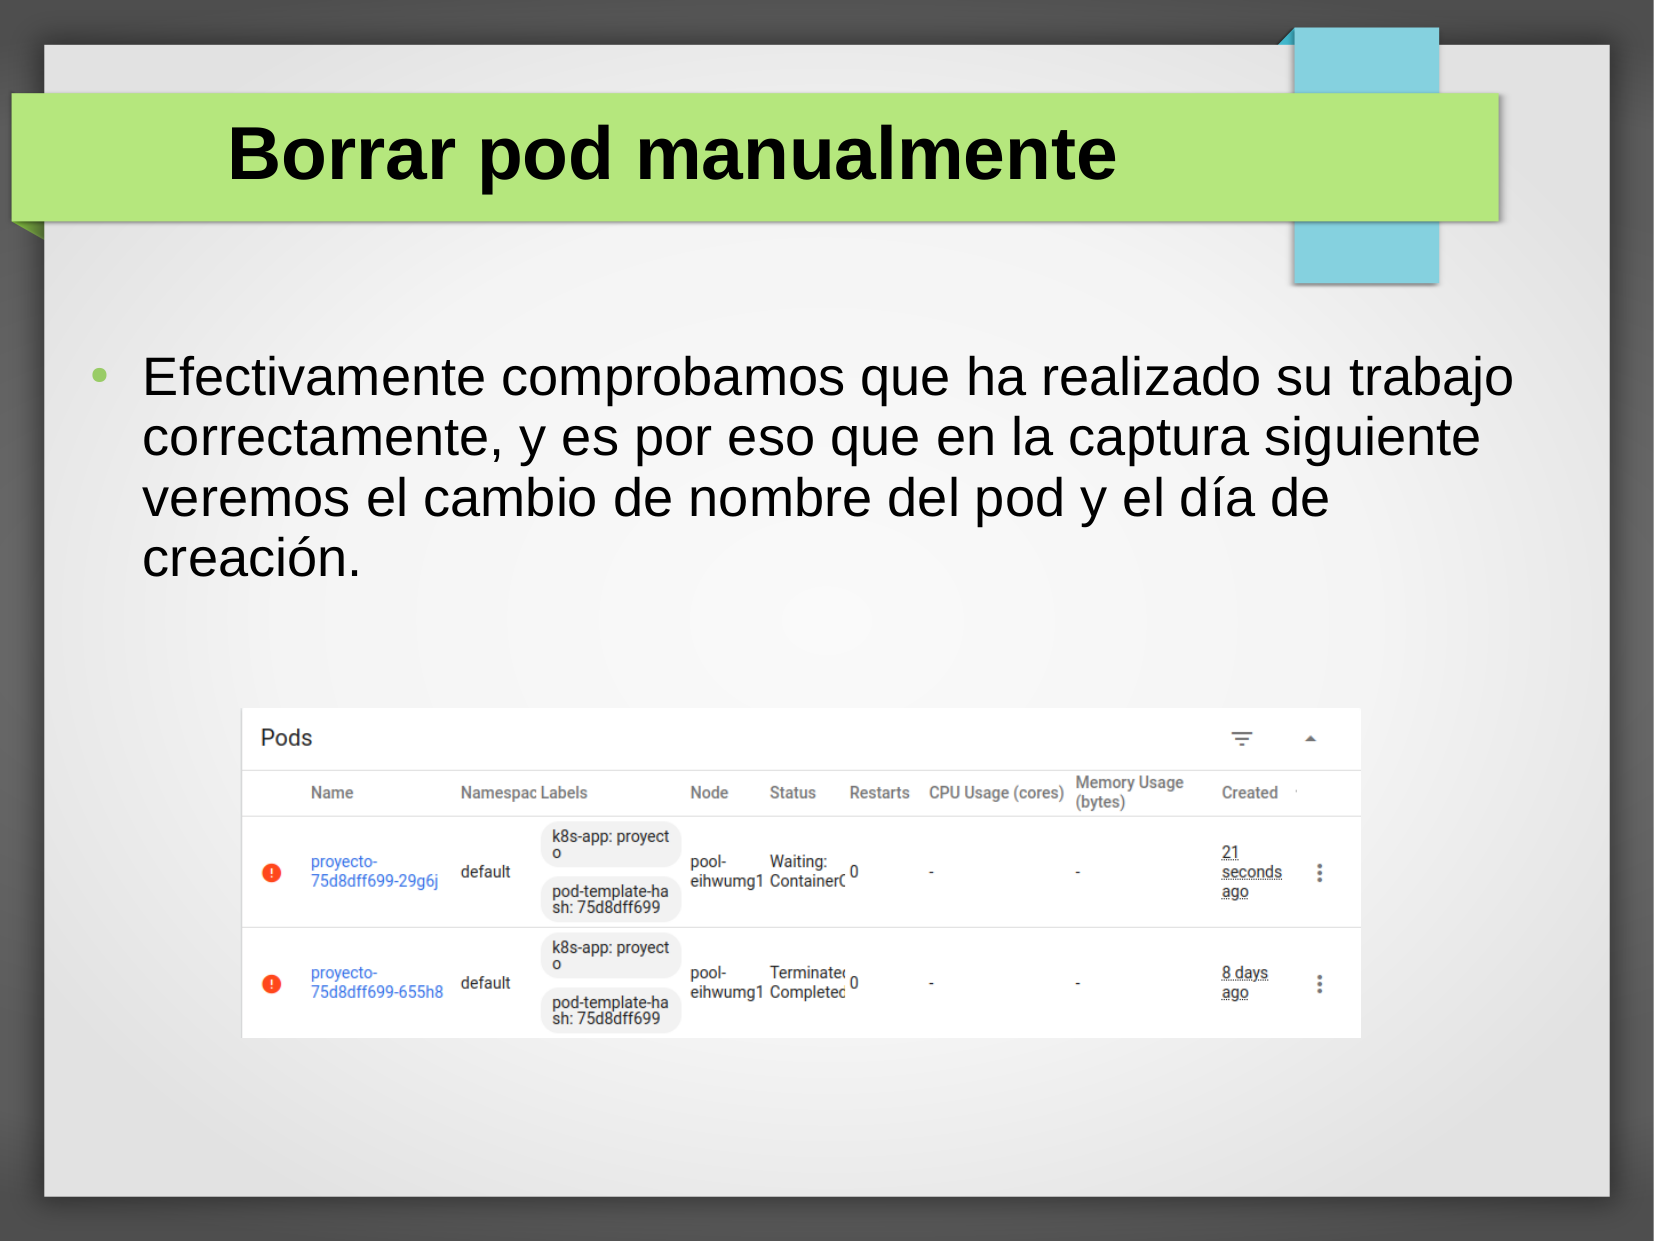

# Borrar pod manualmente
Efectivamente comprobamos que ha realizado su trabajo correctamente, y es por eso que en la captura siguiente veremos el cambio de nombre del pod y el día de creación.